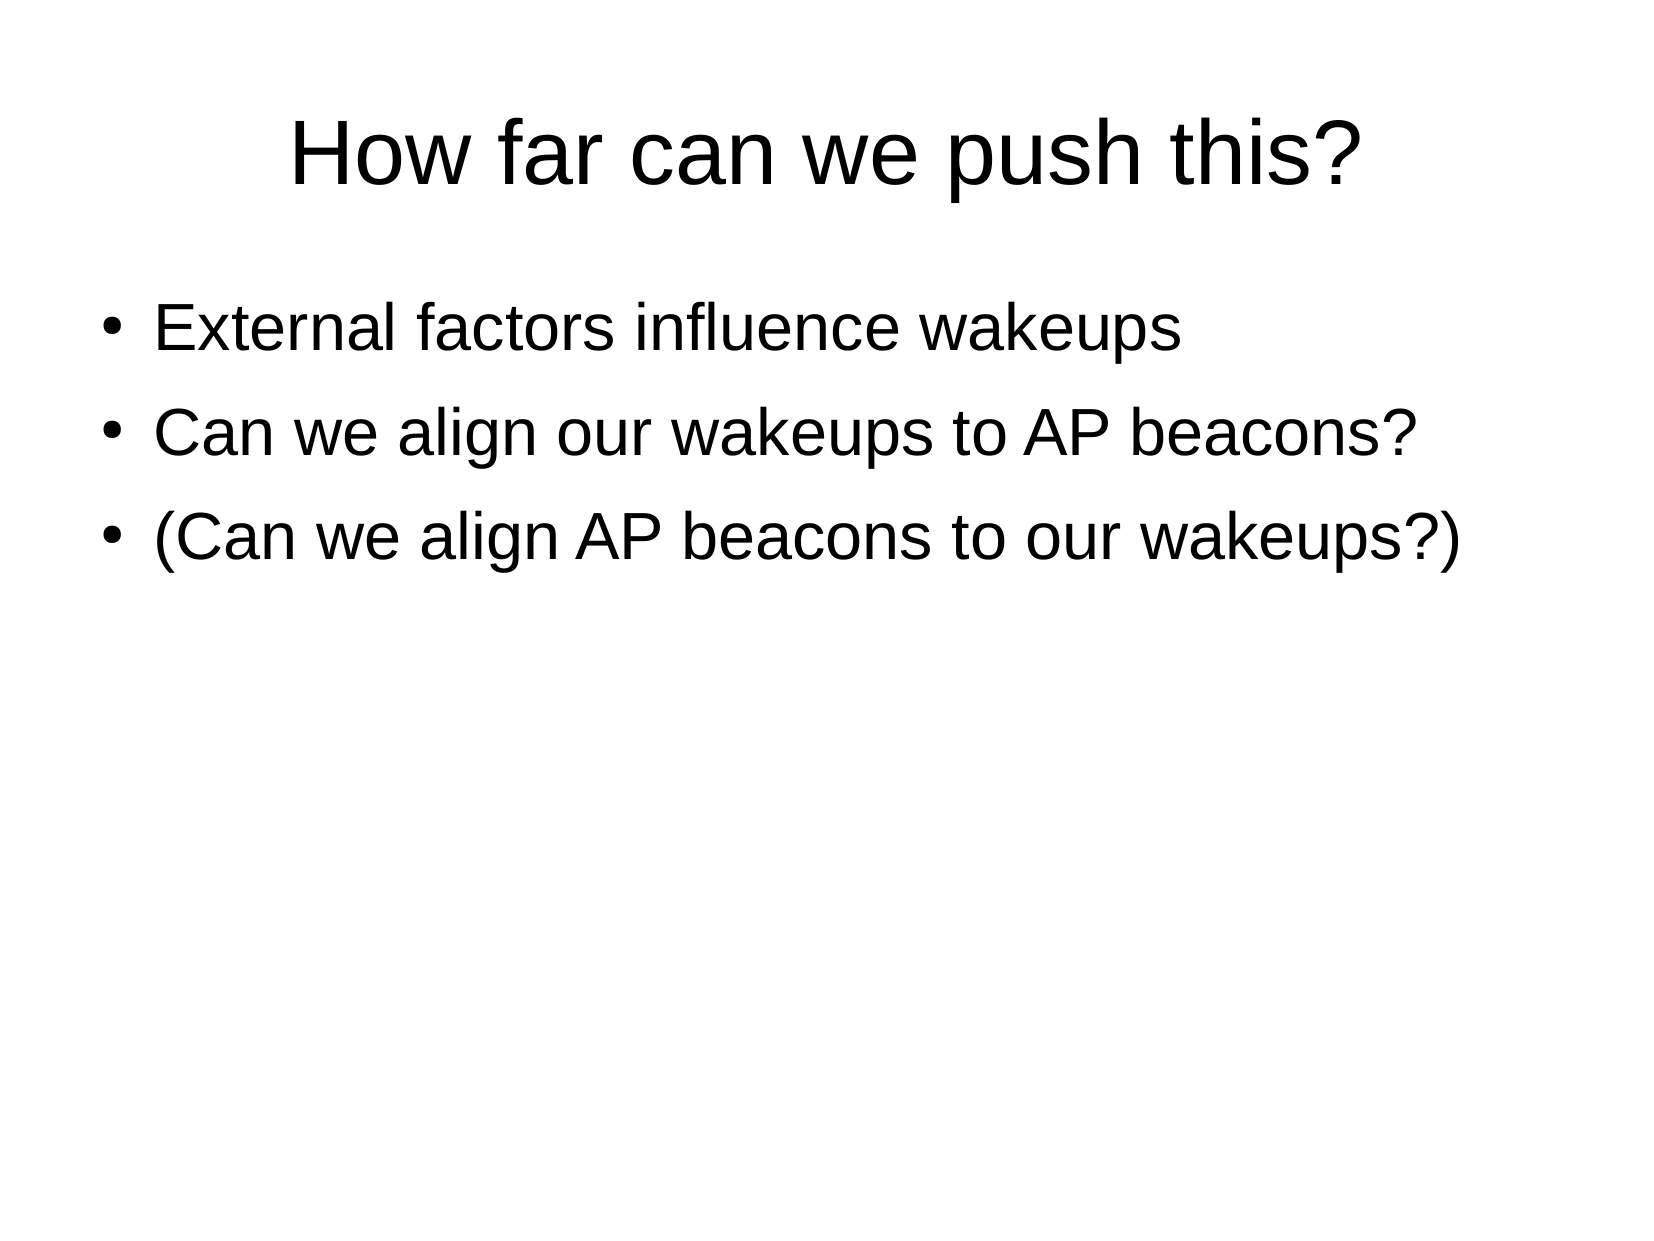

# How far can we push this?
External factors influence wakeups
Can we align our wakeups to AP beacons?
(Can we align AP beacons to our wakeups?)